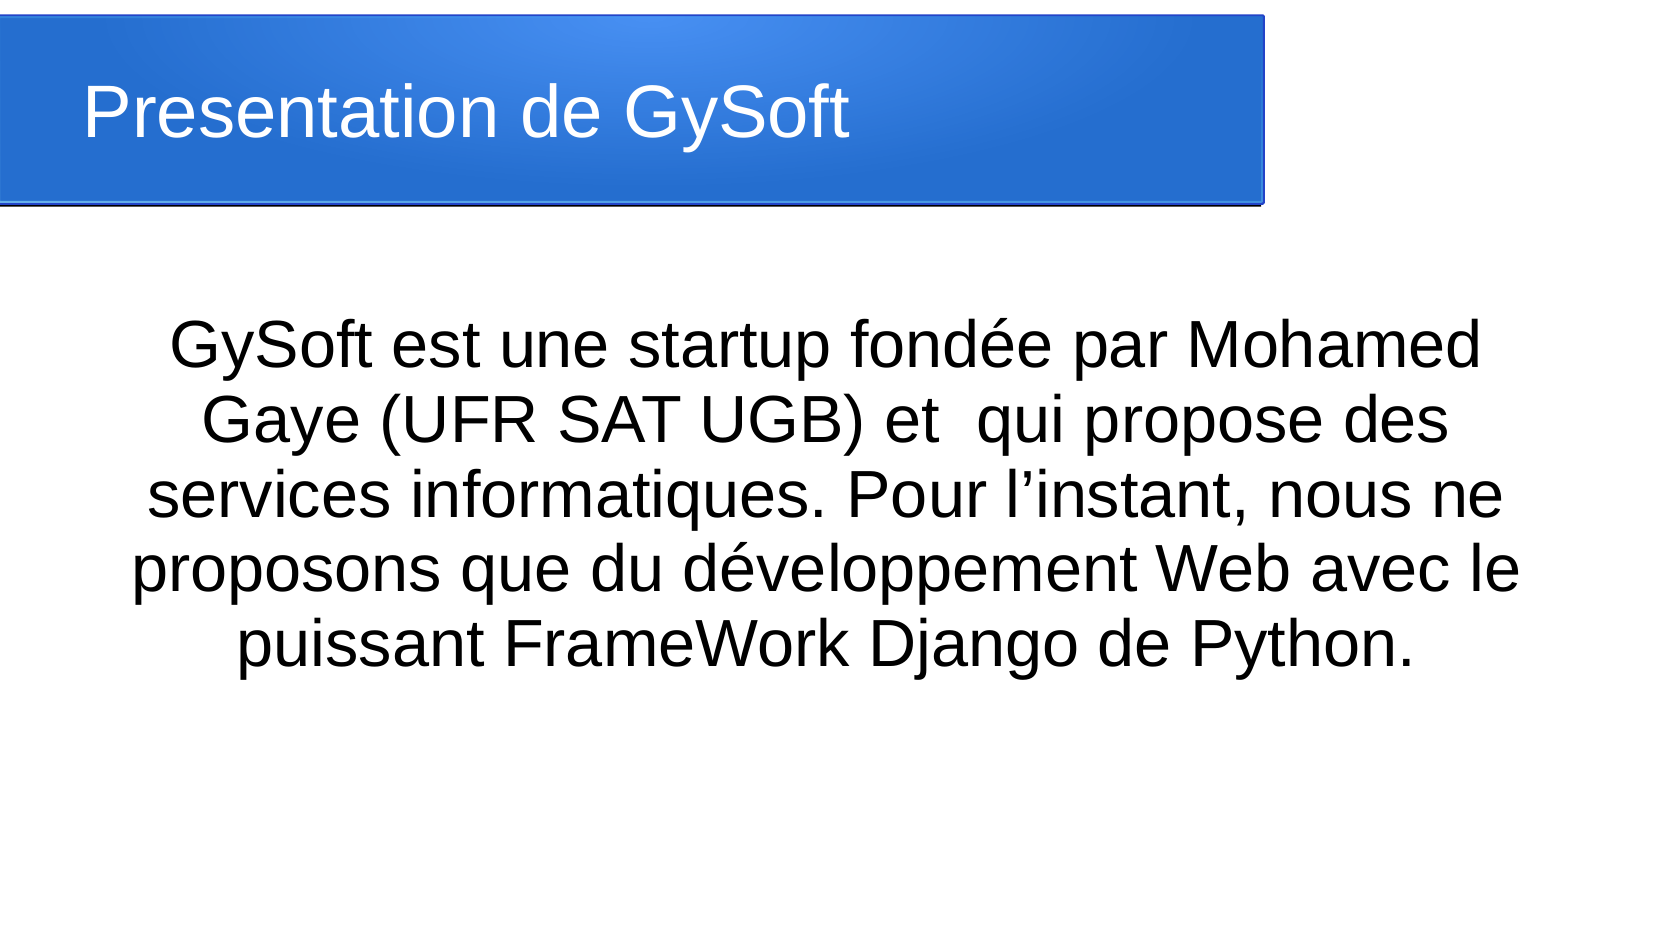

# Presentation de GySoft
GySoft est une startup fondée par Mohamed Gaye (UFR SAT UGB) et qui propose des services informatiques. Pour l’instant, nous ne proposons que du développement Web avec le puissant FrameWork Django de Python.